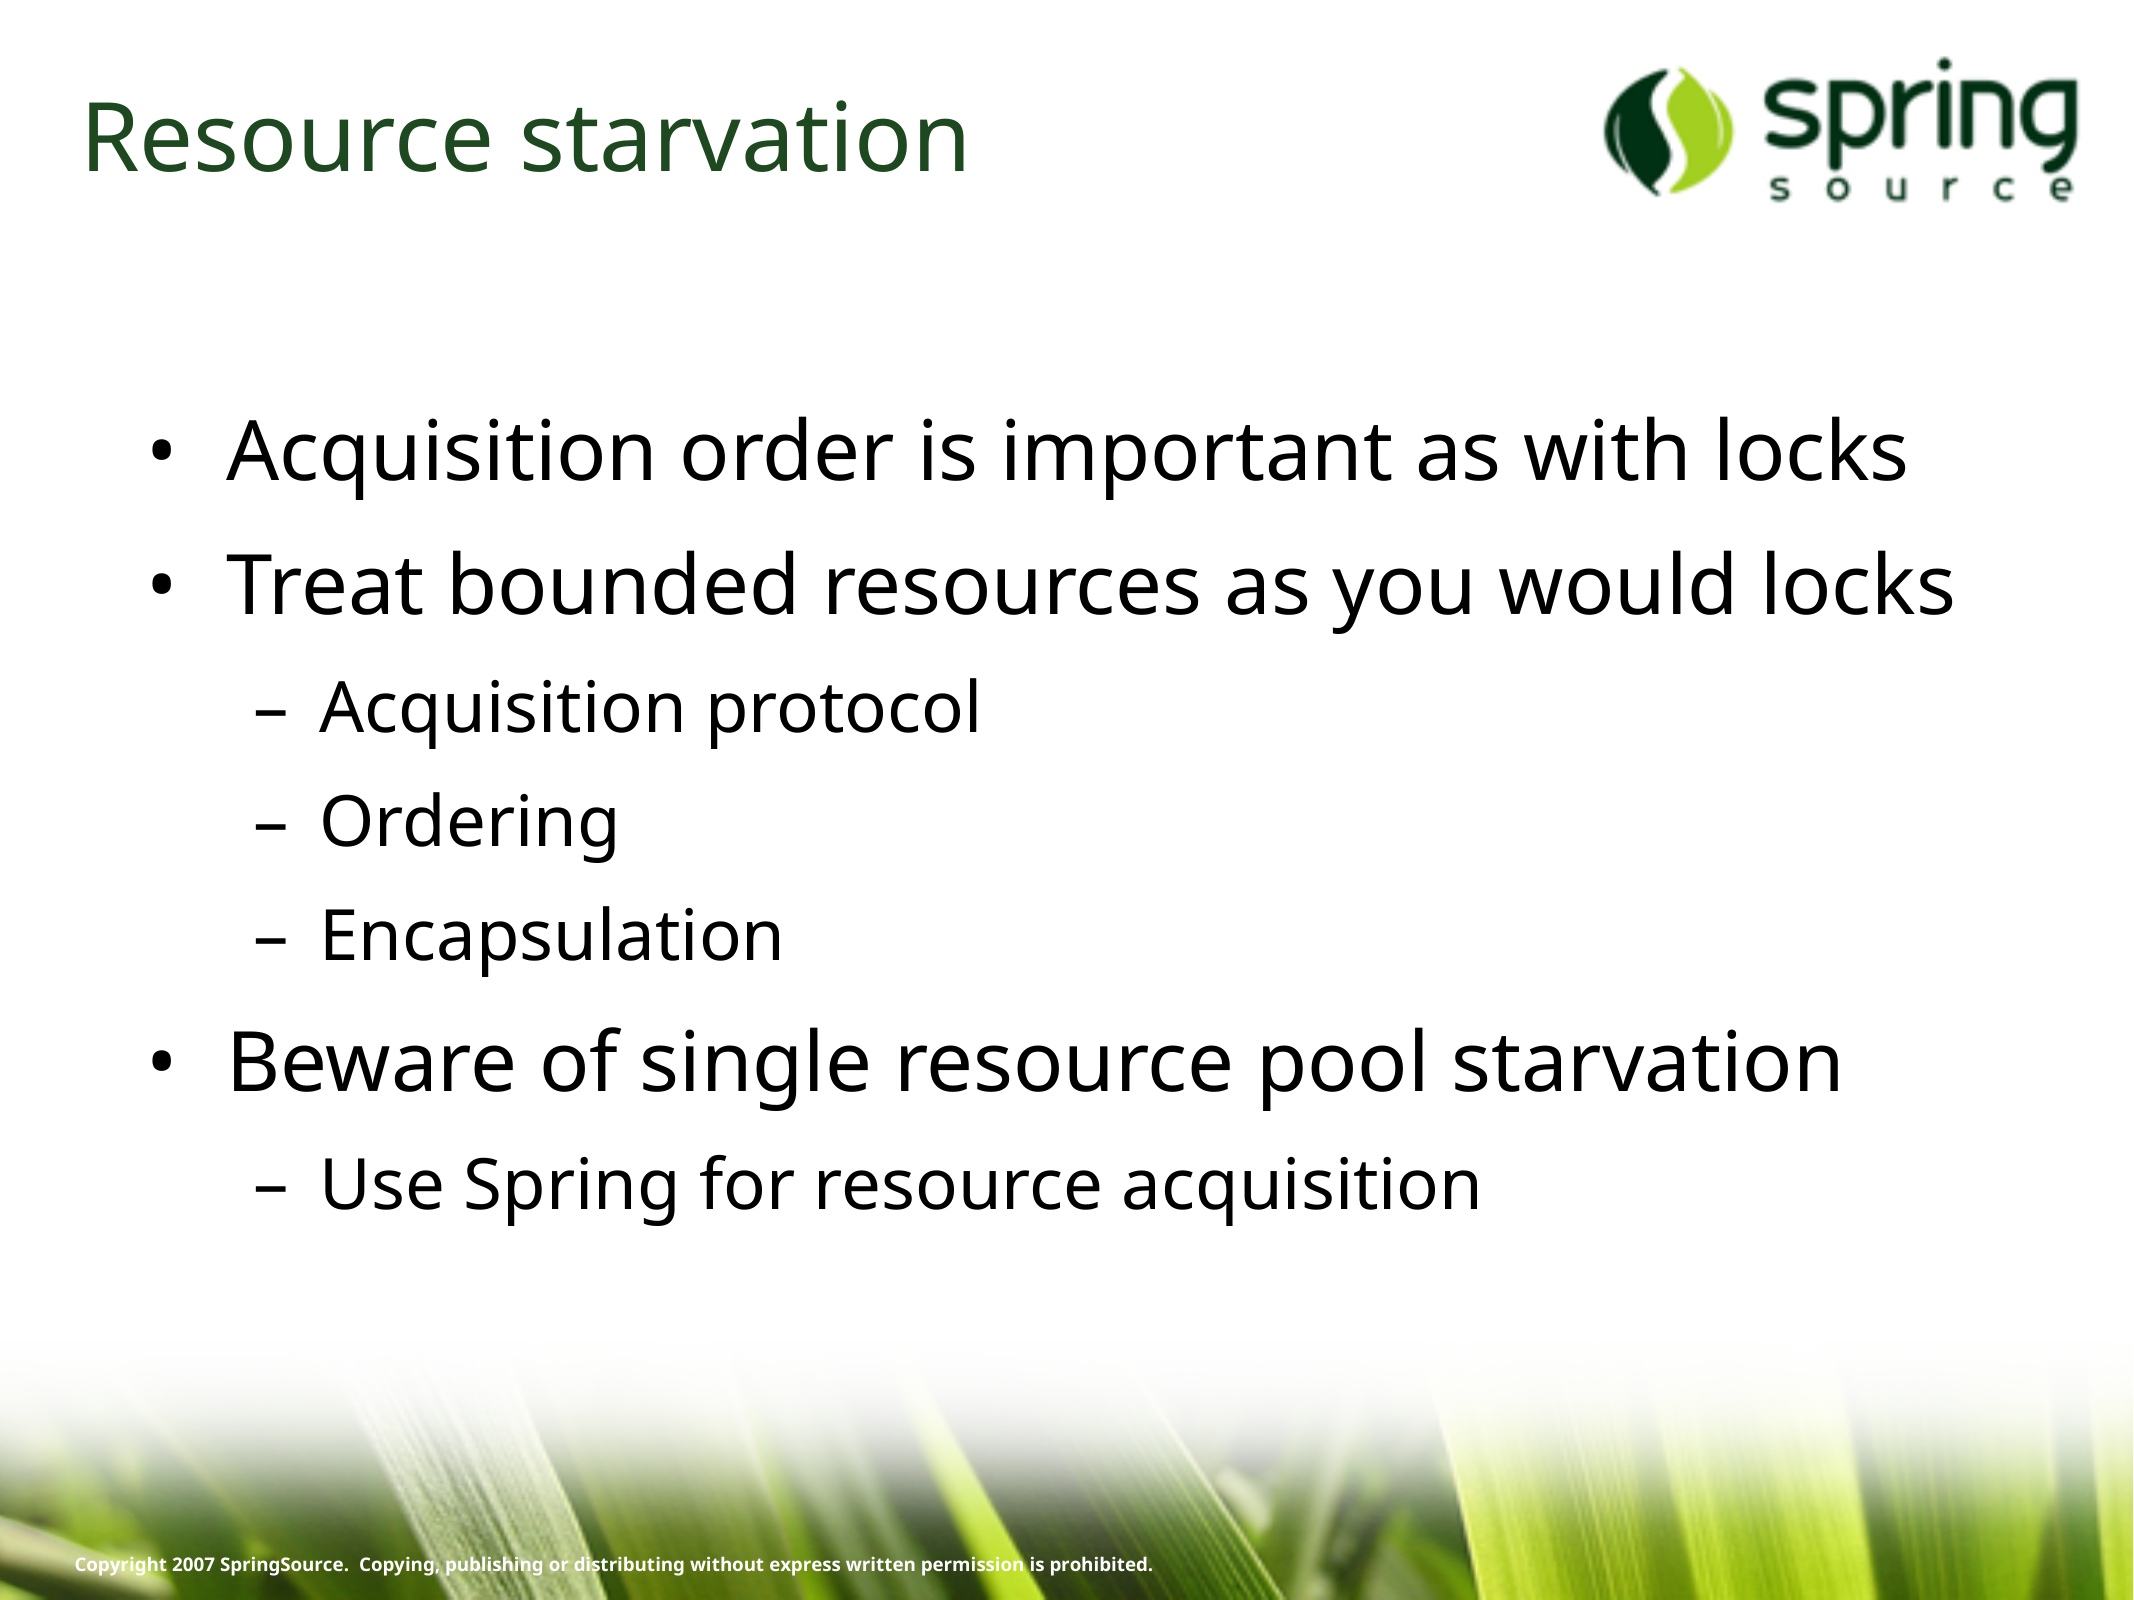

# Resource starvation
Acquisition order is important as with locks
Treat bounded resources as you would locks
Acquisition protocol
Ordering
Encapsulation
Beware of single resource pool starvation
Use Spring for resource acquisition